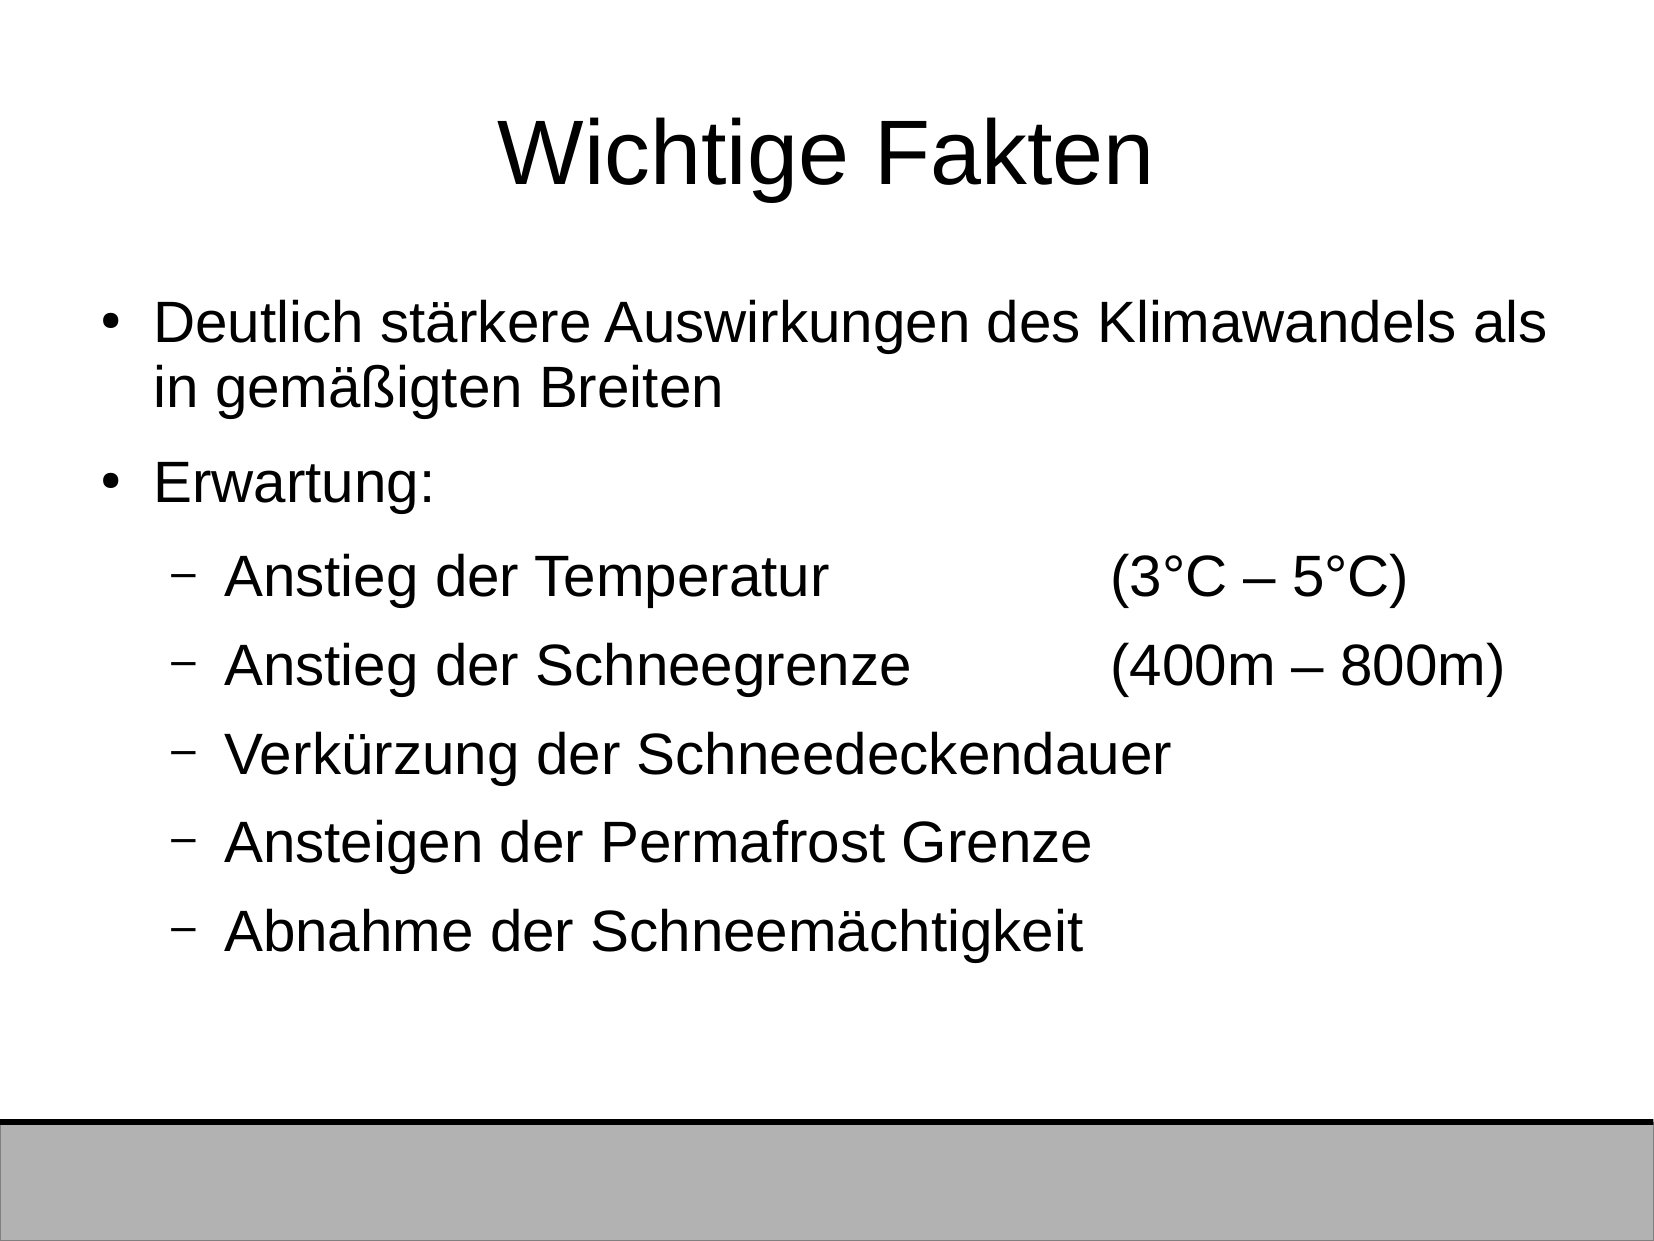

# Wichtige Fakten
Deutlich stärkere Auswirkungen des Klimawandels als in gemäßigten Breiten
Erwartung:
Anstieg der Temperatur 				(3°C – 5°C)
Anstieg der Schneegrenze 			(400m – 800m)
Verkürzung der Schneedeckendauer
Ansteigen der Permafrost Grenze
Abnahme der Schneemächtigkeit